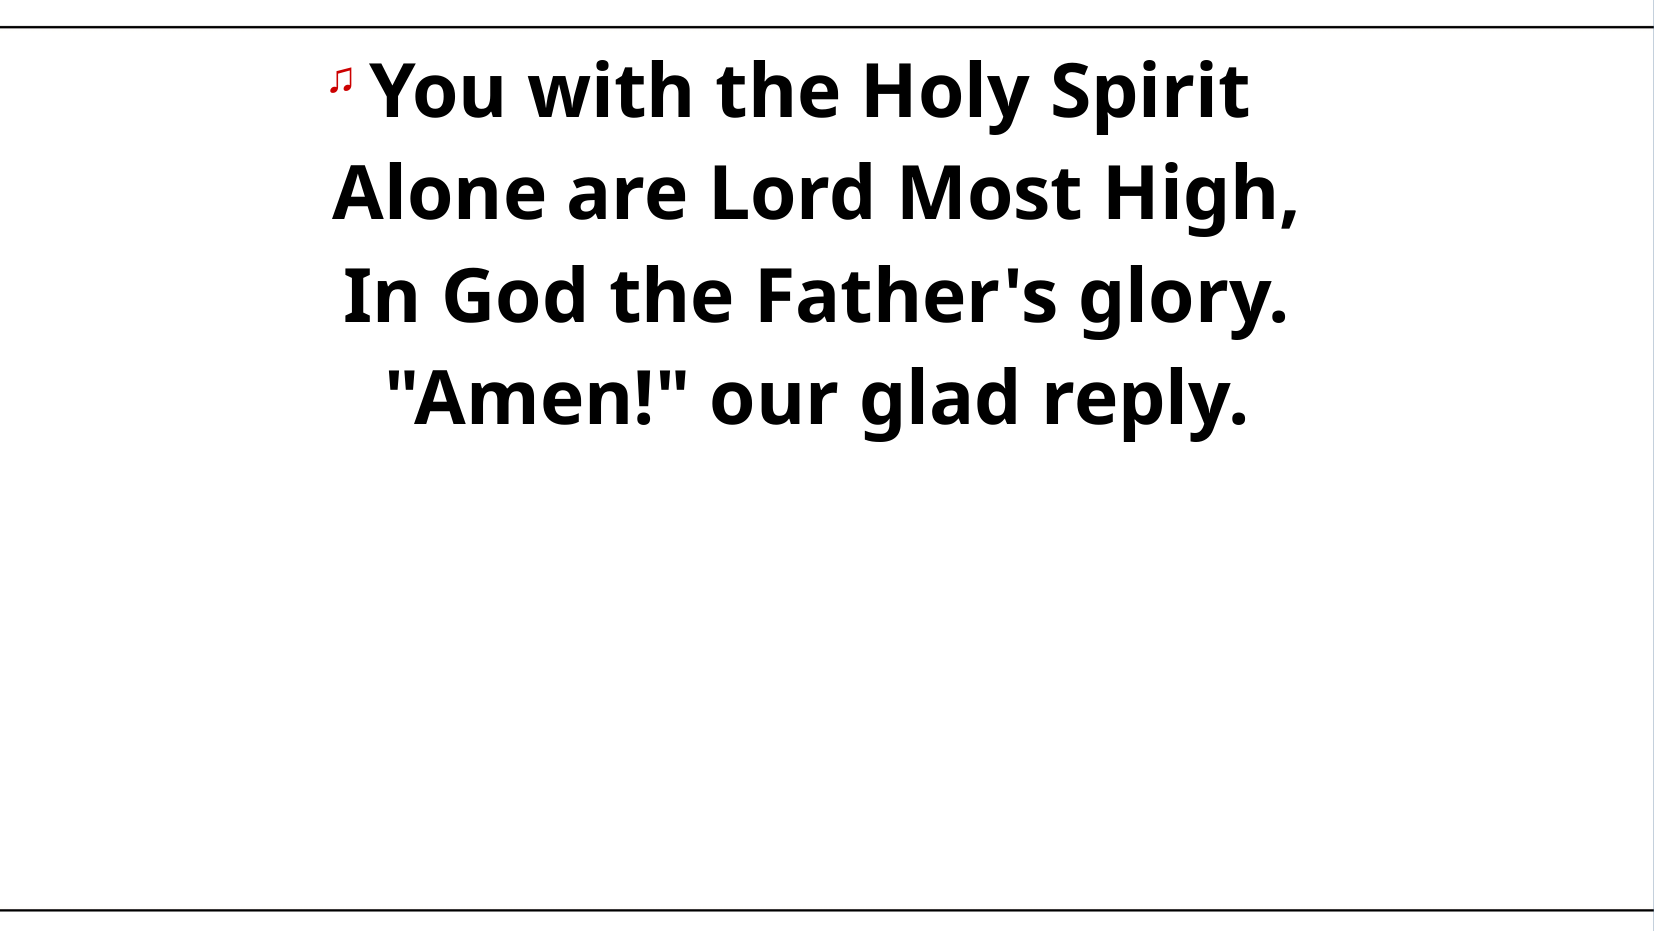

♫ You with the Holy Spirit
Alone are Lord Most High,
In God the Father's glory.
"Amen!" our glad reply.